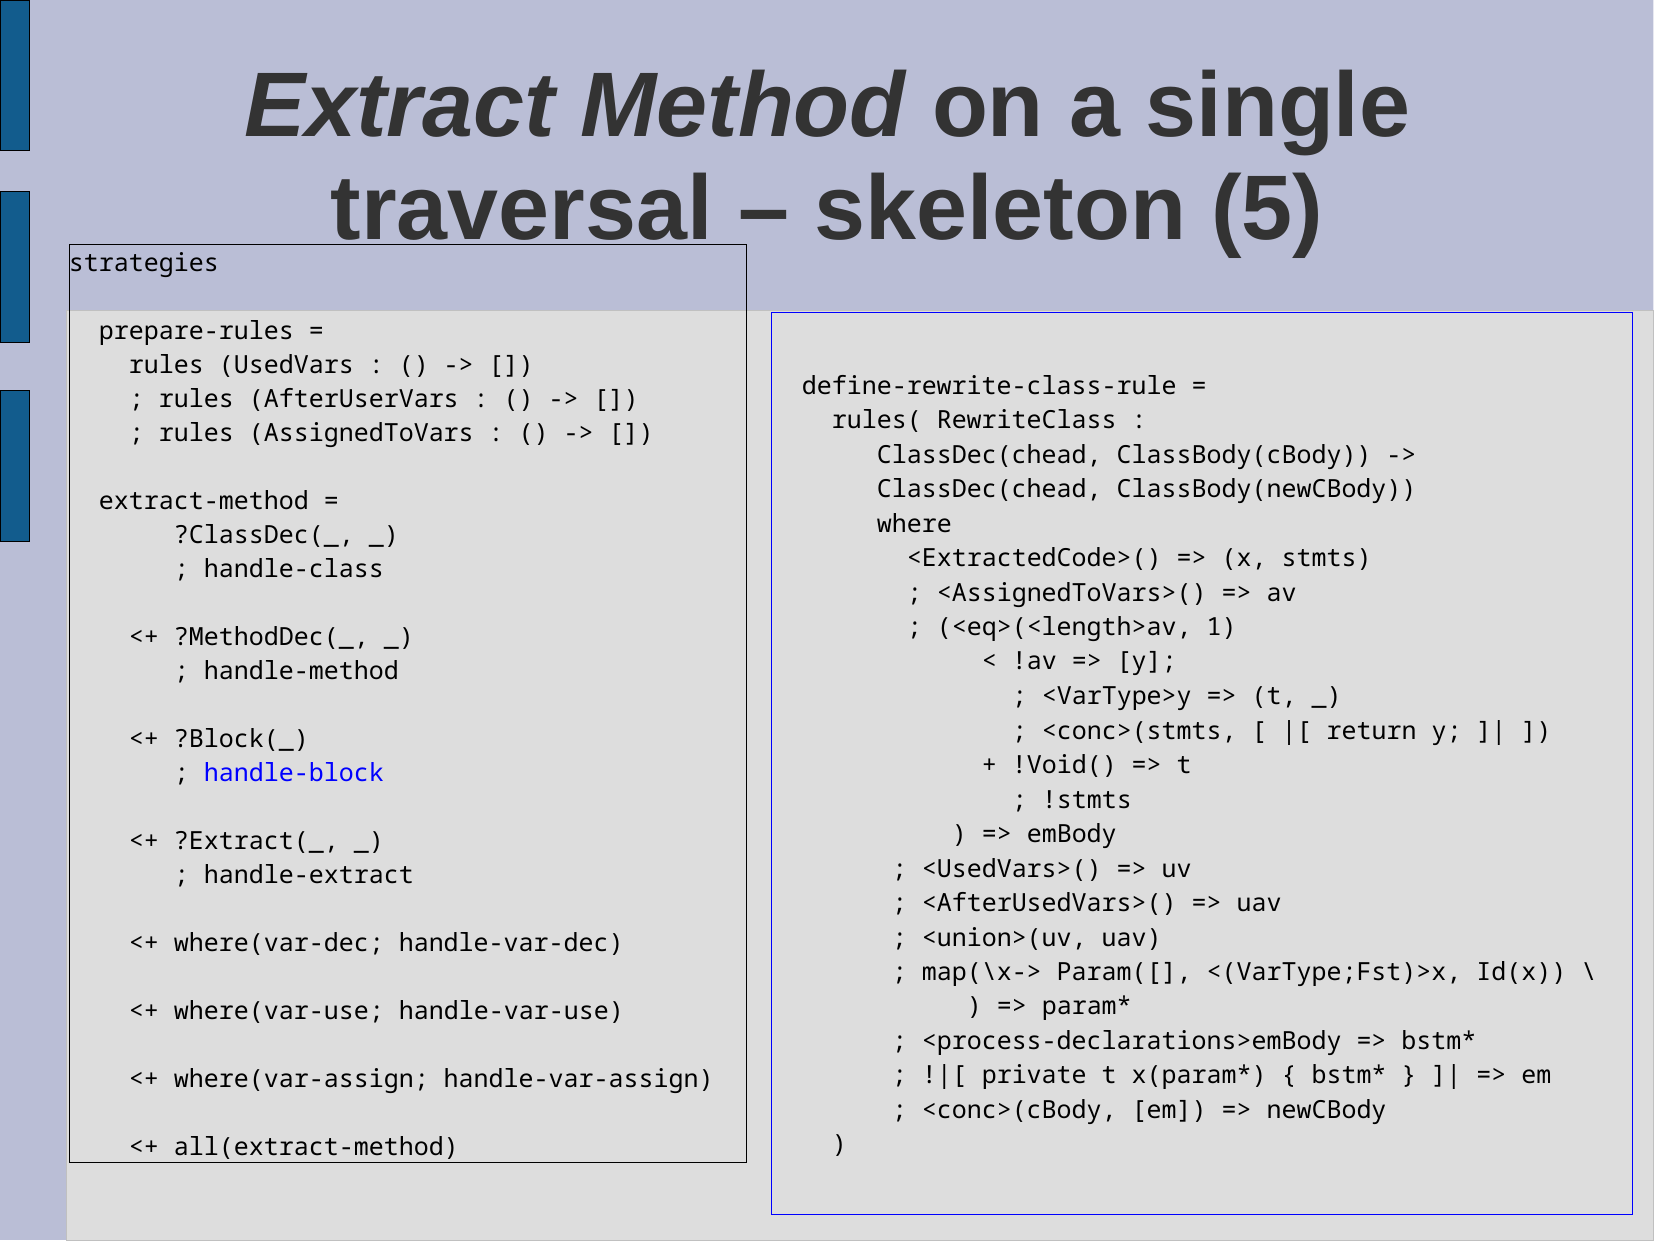

# Extract Method on a single traversal – skeleton (5)
strategies
 prepare-rules =
 rules (UsedVars : () -> [])
 ; rules (AfterUserVars : () -> [])
 ; rules (AssignedToVars : () -> [])
 extract-method =
 ?ClassDec(_, _)
 ; handle-class
 <+ ?MethodDec(_, _)
 ; handle-method
 <+ ?Block(_)
 ; handle-block
 <+ ?Extract(_, _)
 ; handle-extract
 <+ where(var-dec; handle-var-dec)
 <+ where(var-use; handle-var-use)
 <+ where(var-assign; handle-var-assign)
 <+ all(extract-method)
 define-rewrite-class-rule =
 rules( RewriteClass :
 ClassDec(chead, ClassBody(cBody)) ->
 ClassDec(chead, ClassBody(newCBody))
 where
 <ExtractedCode>() => (x, stmts)
 ; <AssignedToVars>() => av
 ; (<eq>(<length>av, 1)
 < !av => [y];
 ; <VarType>y => (t, _)
 ; <conc>(stmts, [ |[ return y; ]| ])
 + !Void() => t
 ; !stmts
 ) => emBody
 ; <UsedVars>() => uv
 ; <AfterUsedVars>() => uav
 ; <union>(uv, uav)
 ; map(\x-> Param([], <(VarType;Fst)>x, Id(x)) \
 ) => param*
 ; <process-declarations>emBody => bstm*
 ; !|[ private t x(param*) { bstm* } ]| => em
 ; <conc>(cBody, [em]) => newCBody
 )